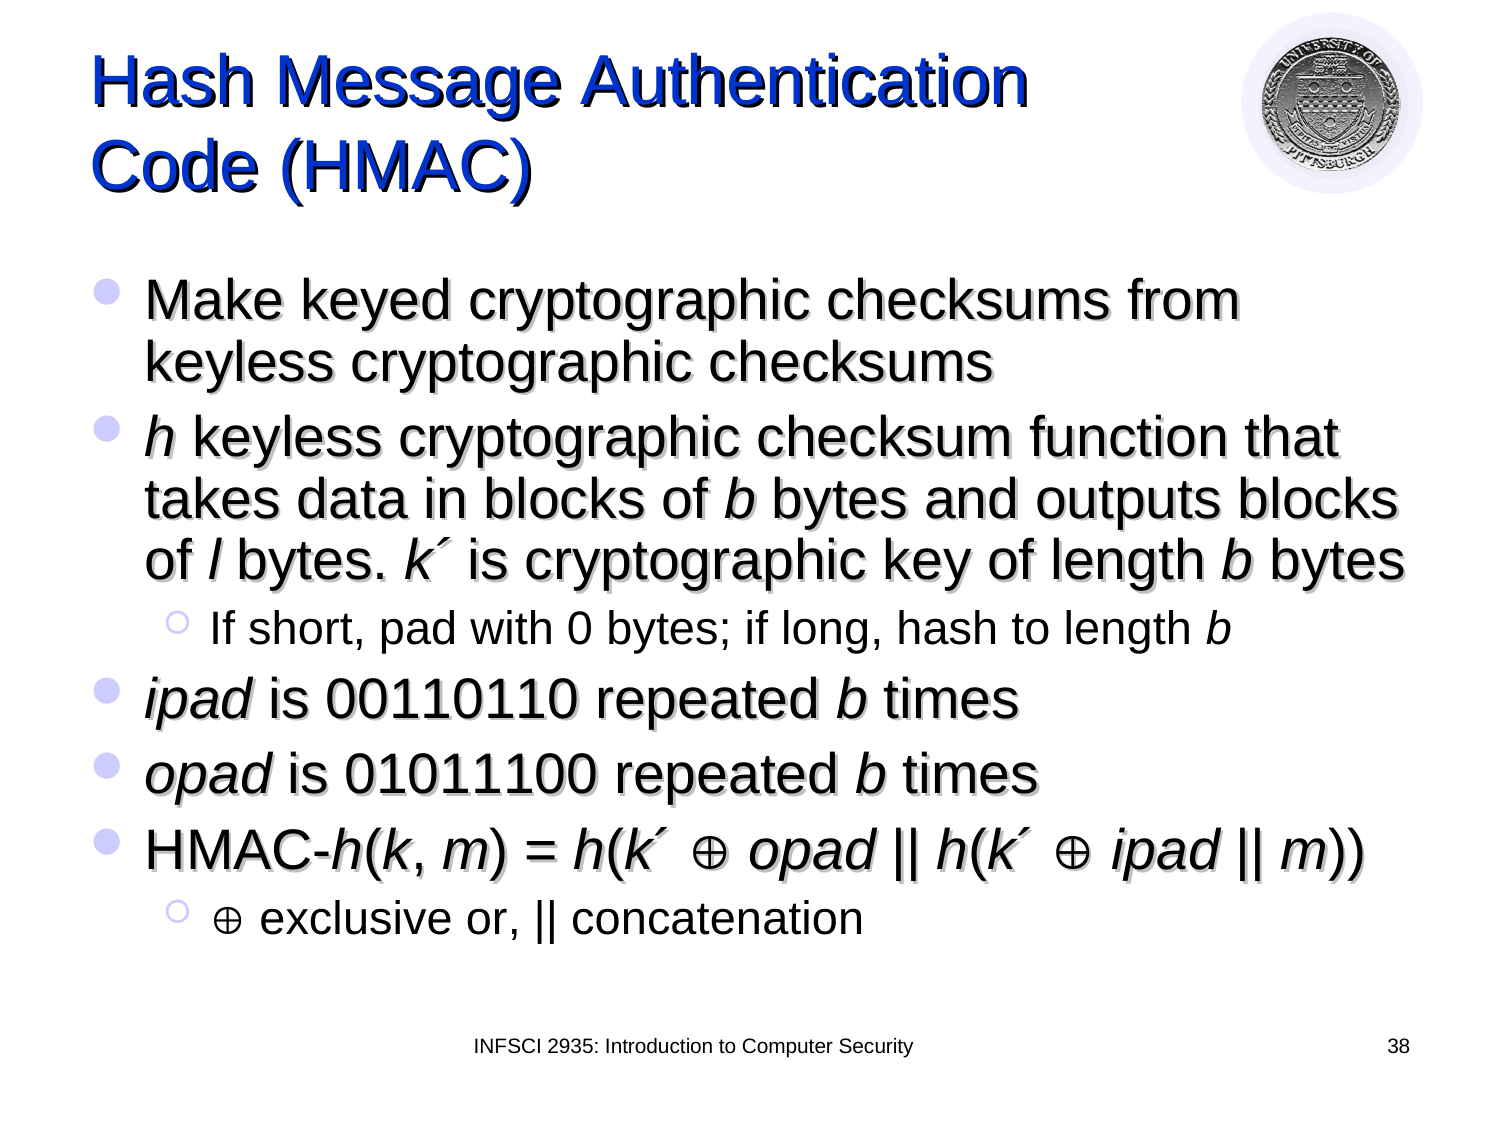

# Hash Message Authentication Code (HMAC)
Make keyed cryptographic checksums from keyless cryptographic checksums
h keyless cryptographic checksum function that takes data in blocks of b bytes and outputs blocks of l bytes. k´ is cryptographic key of length b bytes
If short, pad with 0 bytes; if long, hash to length b
ipad is 00110110 repeated b times
opad is 01011100 repeated b times
HMAC-h(k, m) = h(k´  opad || h(k´  ipad || m))
 exclusive or, || concatenation
38